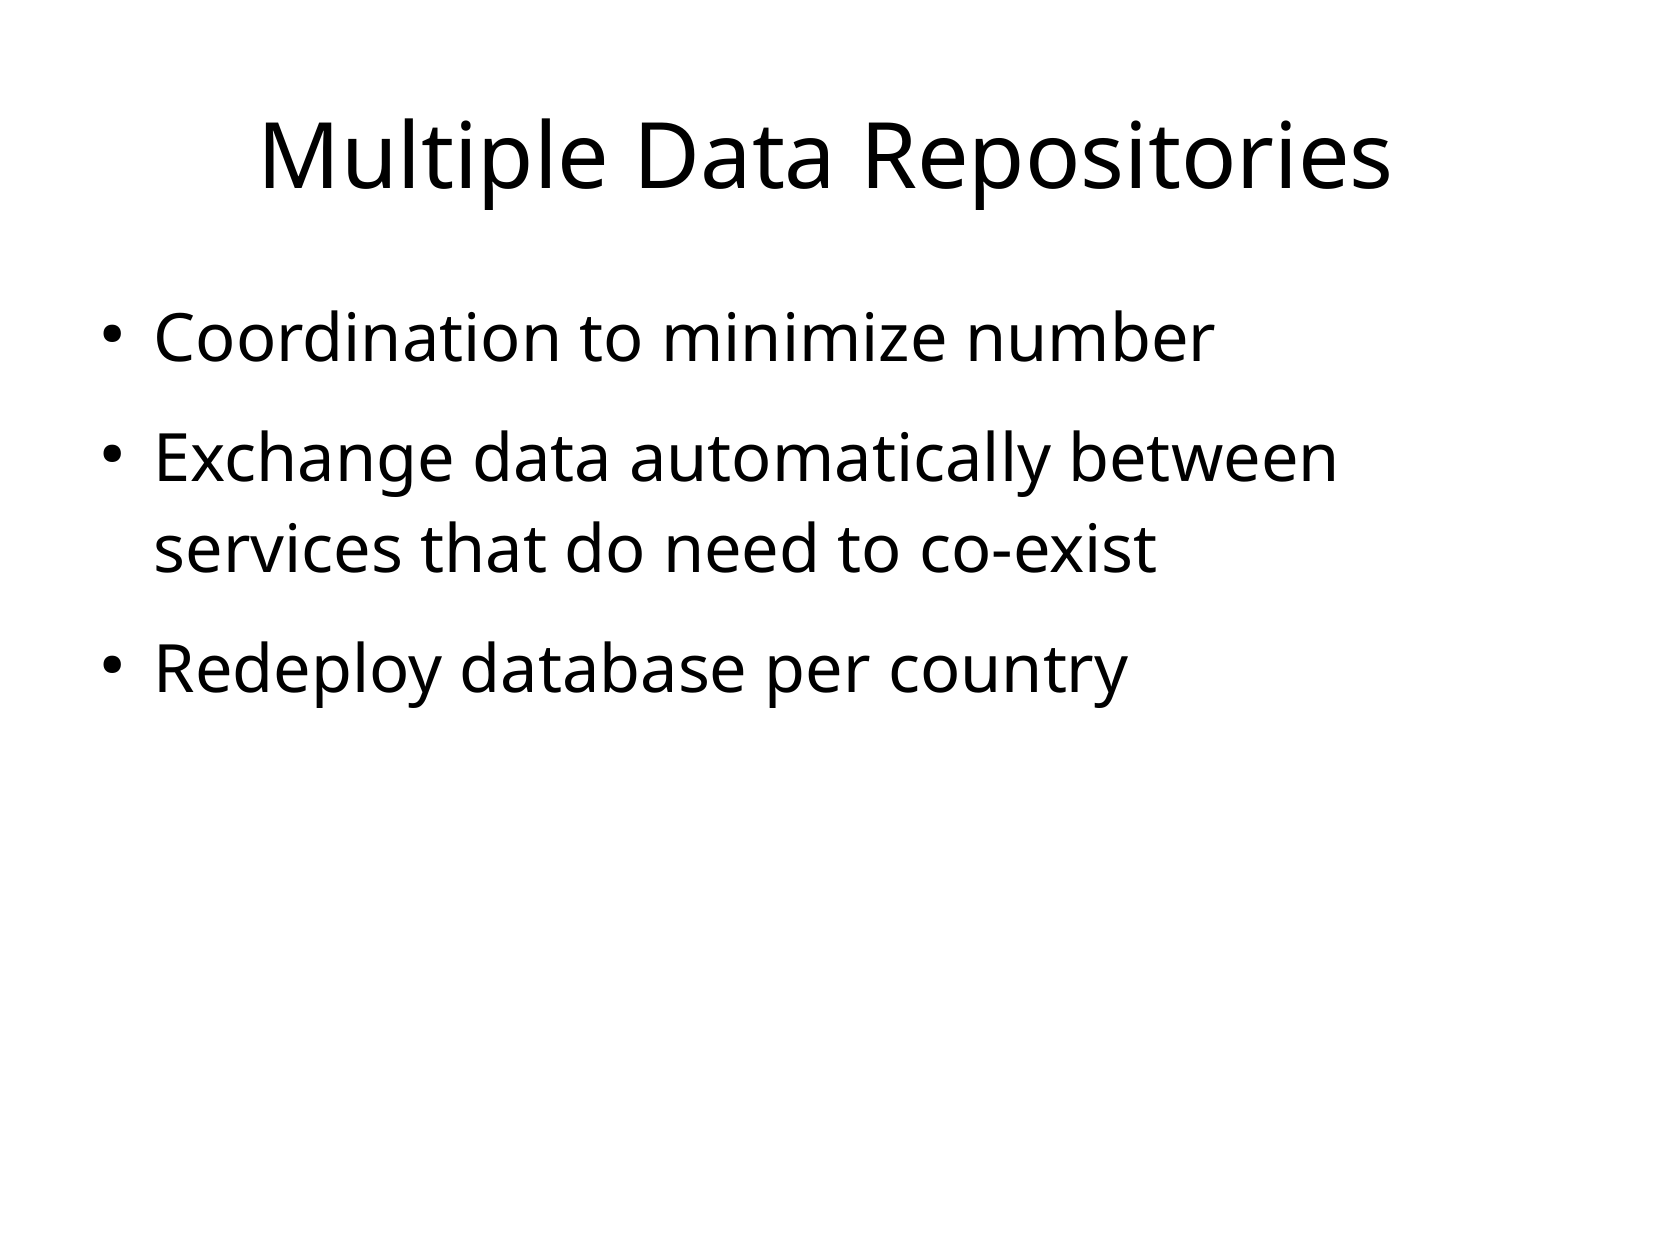

# Multiple Data Repositories
Coordination to minimize number
Exchange data automatically between services that do need to co-exist
Redeploy database per country